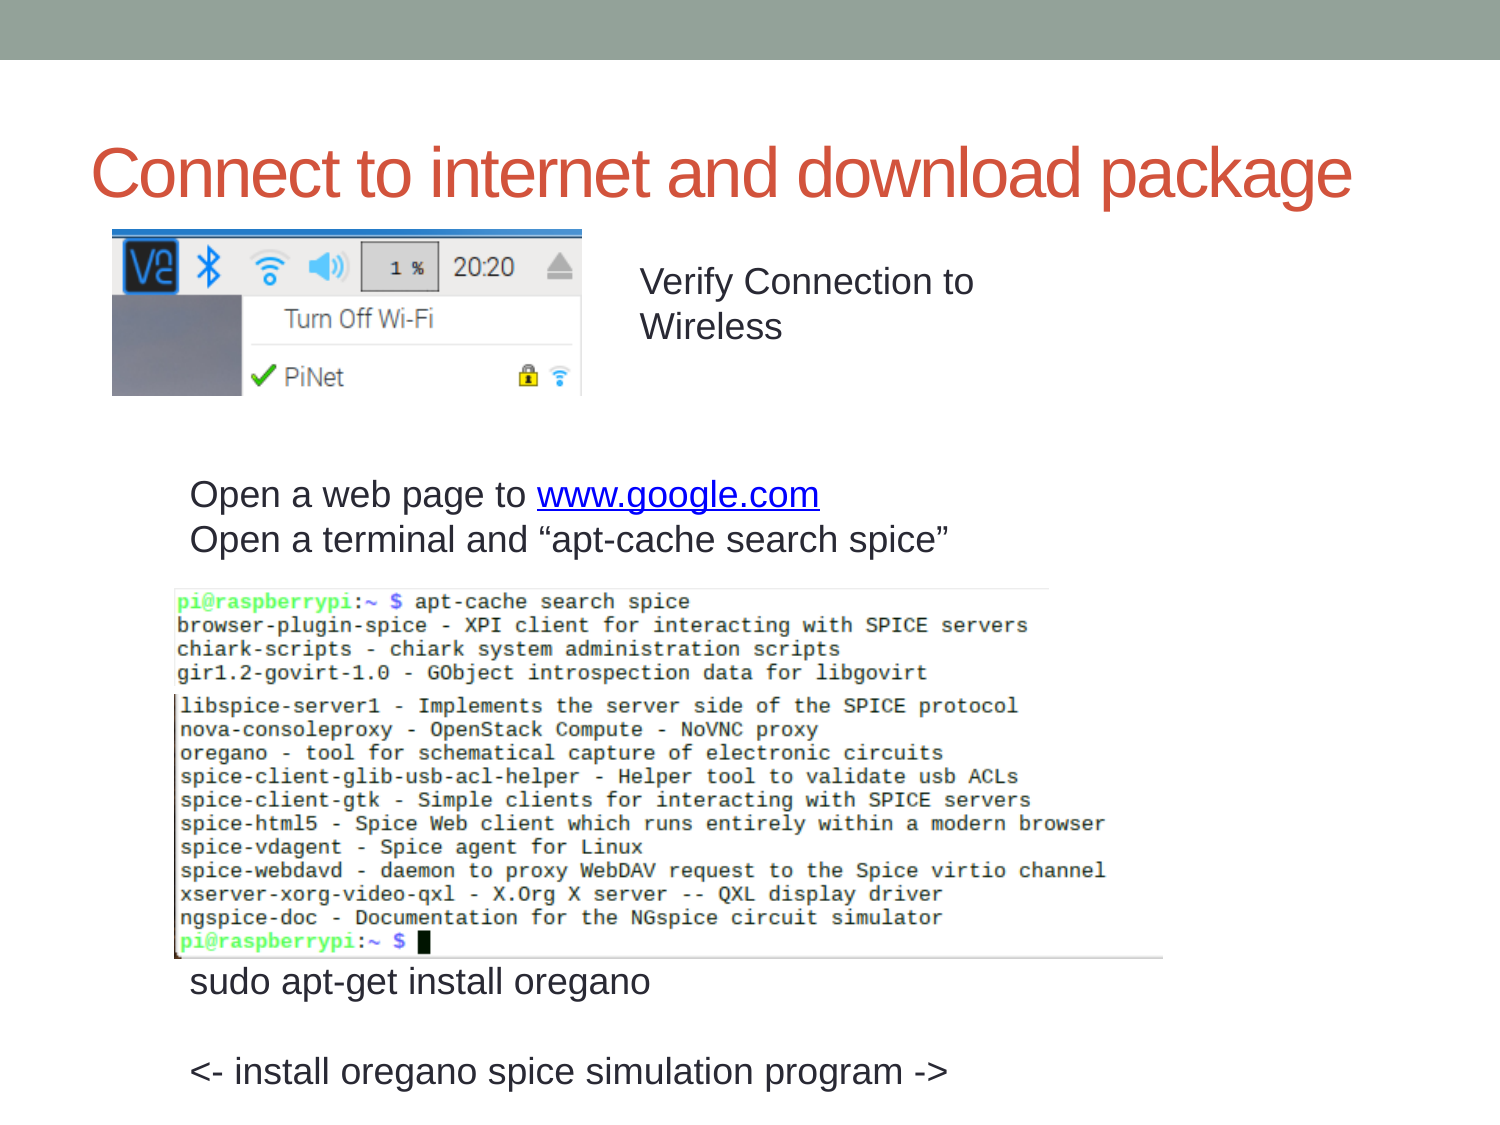

# Connect to internet and download package
Verify Connection to Wireless
Open a web page to www.google.com
Open a terminal and “apt-cache search spice”
sudo apt-get install oregano
<- install oregano spice simulation program ->